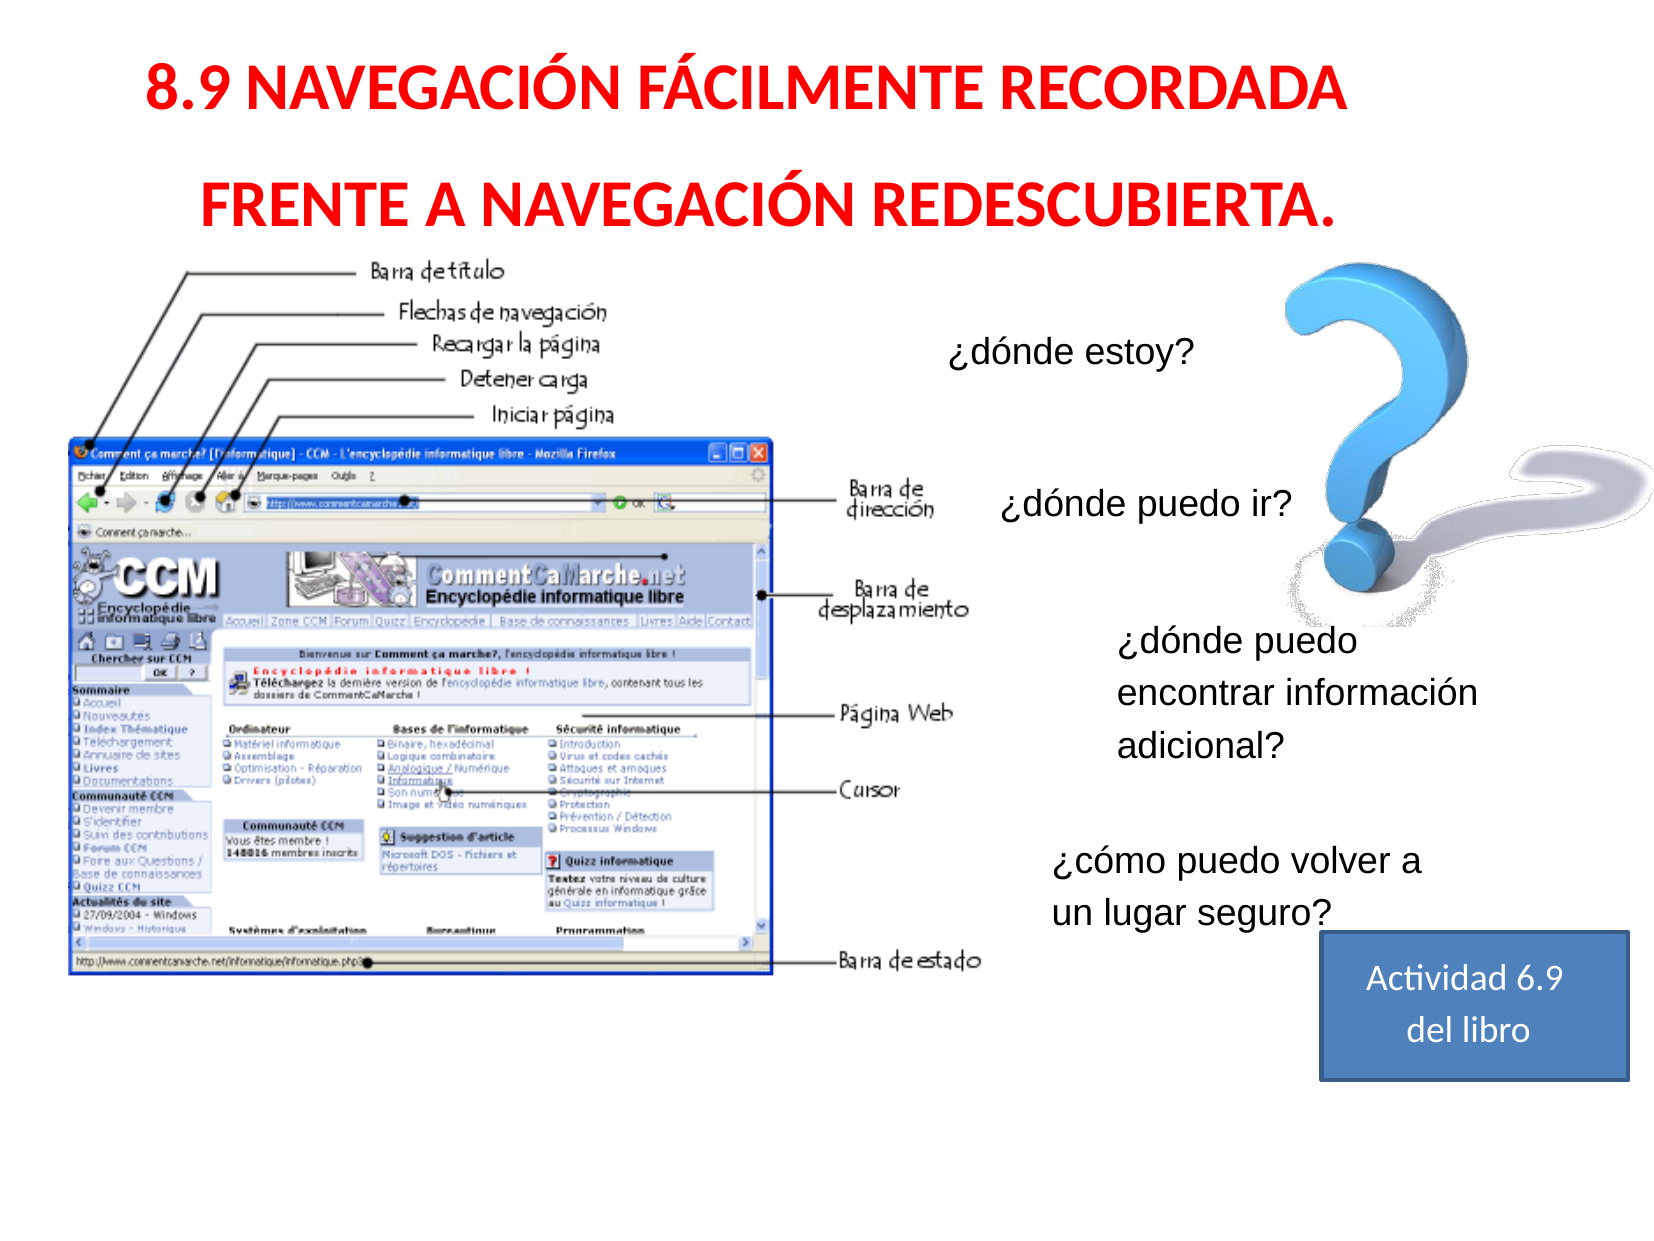

8.9 NAVEGACIÓN FÁCILMENTE RECORDADA
FRENTE A NAVEGACIÓN REDESCUBIERTA.
¿dónde estoy?
¿dónde puedo ir?
¿dónde puedo
encontrar información
adicional?
¿cómo puedo volver a
un lugar seguro?
Actividad 6.9
del libro